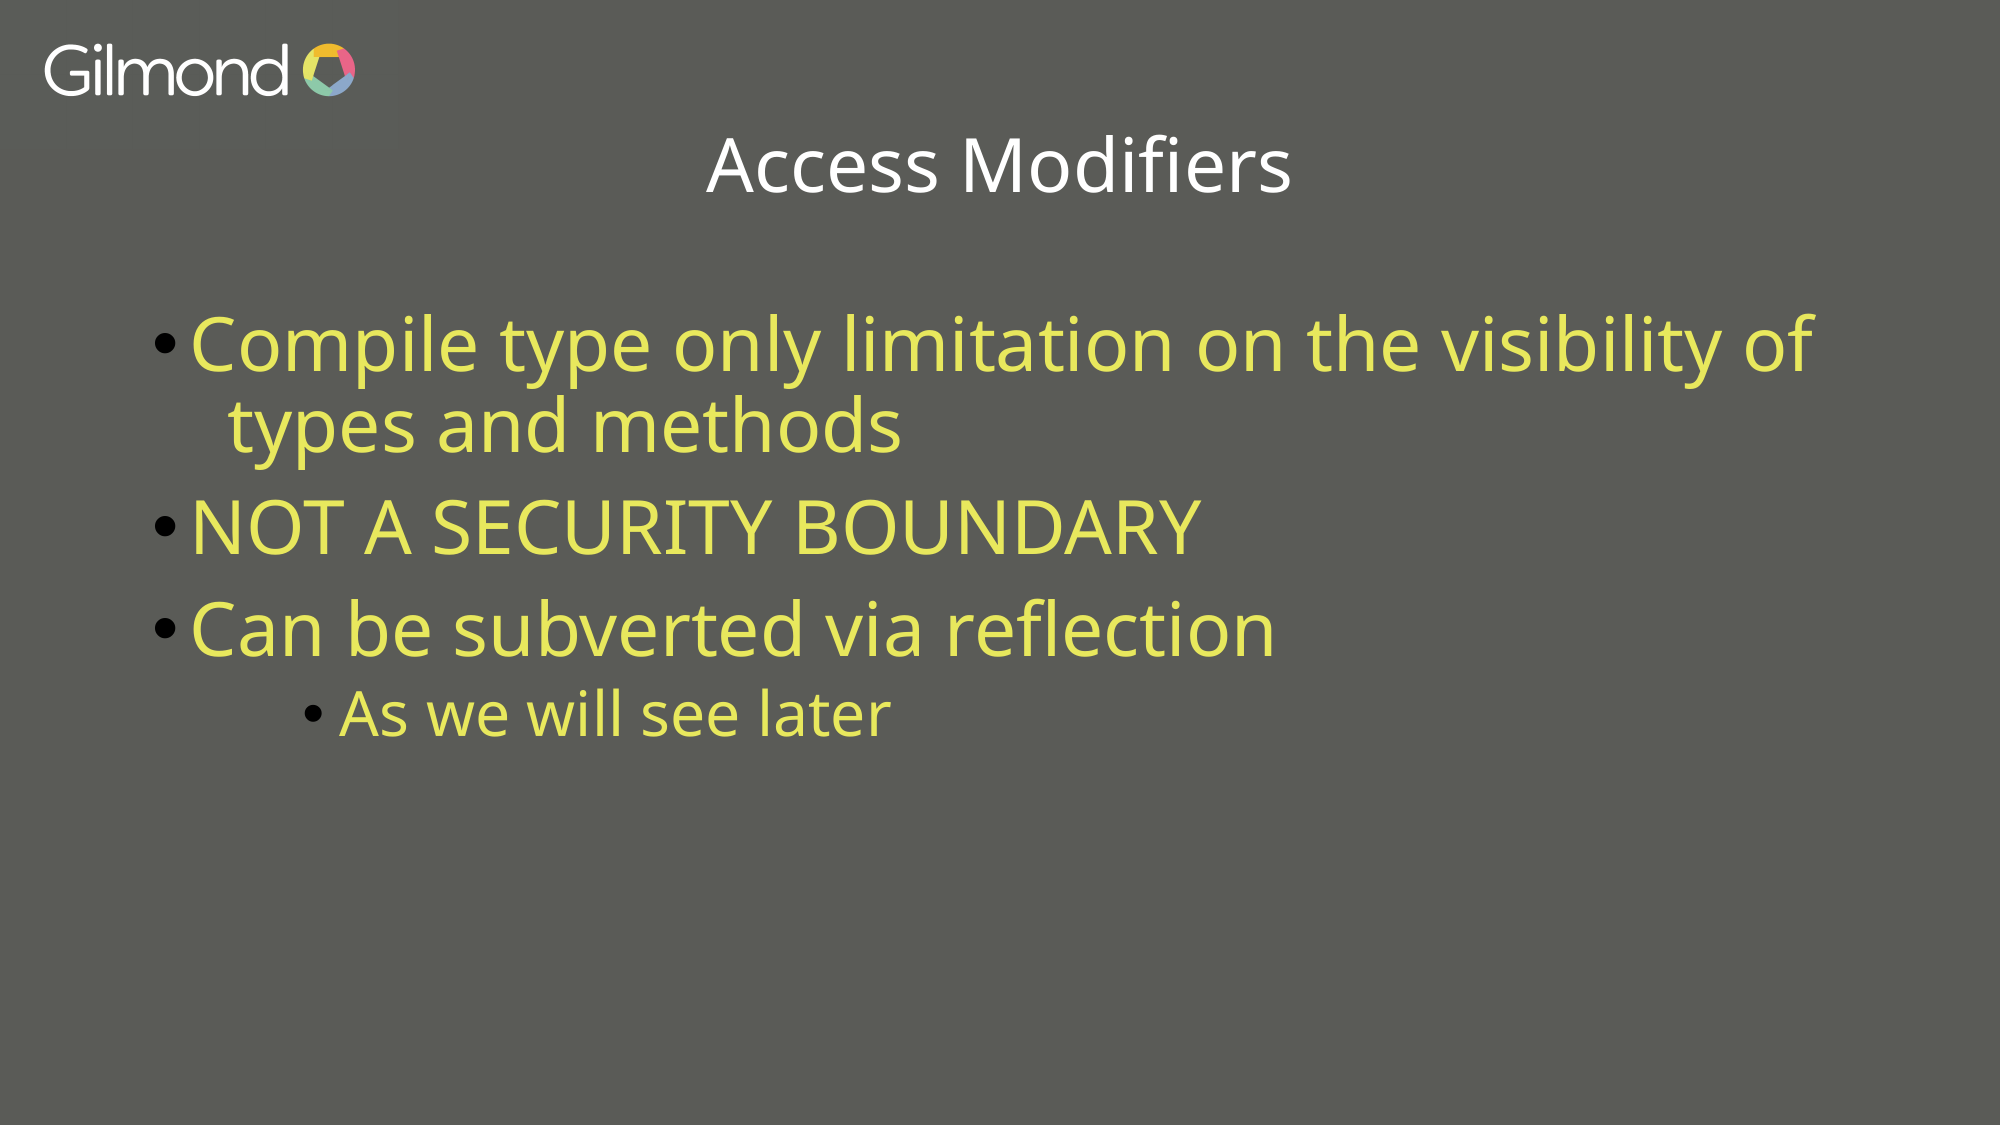

# Access Modifiers
Compile type only limitation on the visibility of types and methods
NOT A SECURITY BOUNDARY
Can be subverted via reflection
As we will see later